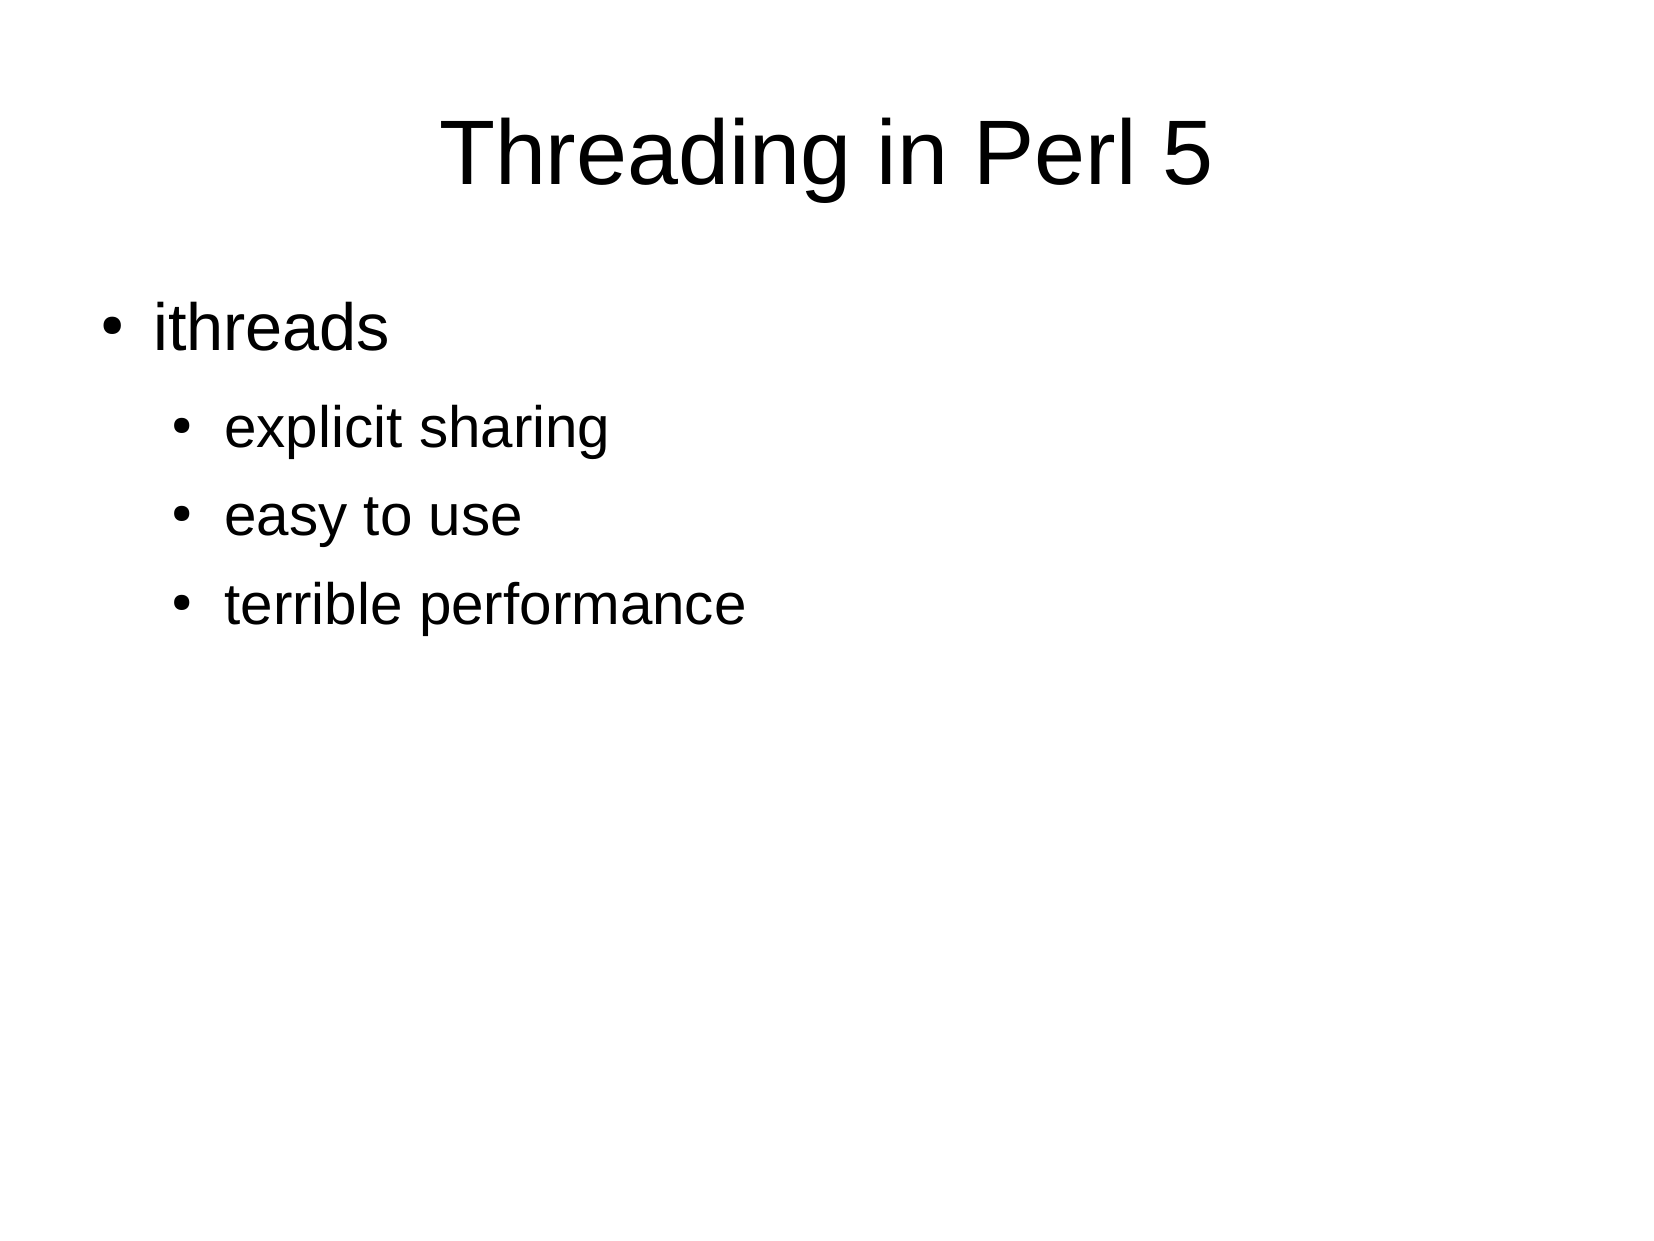

# Threading in Perl 5
ithreads
explicit sharing
easy to use
terrible performance